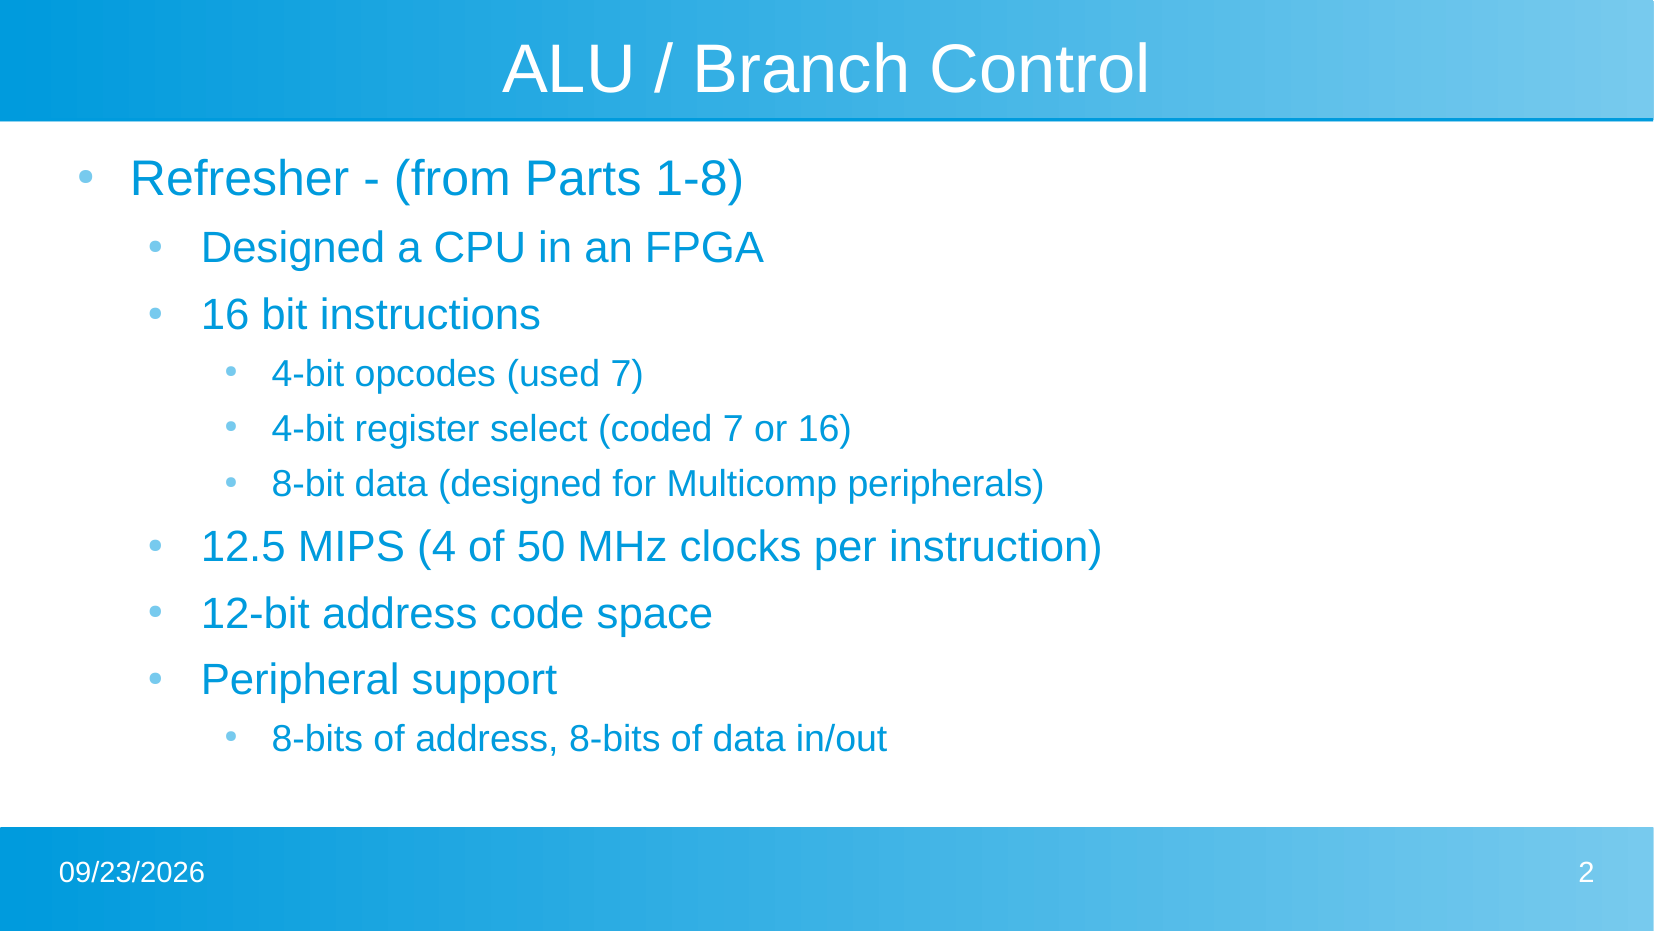

# ALU / Branch Control
Refresher - (from Parts 1-8)
Designed a CPU in an FPGA
16 bit instructions
4-bit opcodes (used 7)
4-bit register select (coded 7 or 16)
8-bit data (designed for Multicomp peripherals)
12.5 MIPS (4 of 50 MHz clocks per instruction)
12-bit address code space
Peripheral support
8-bits of address, 8-bits of data in/out
2